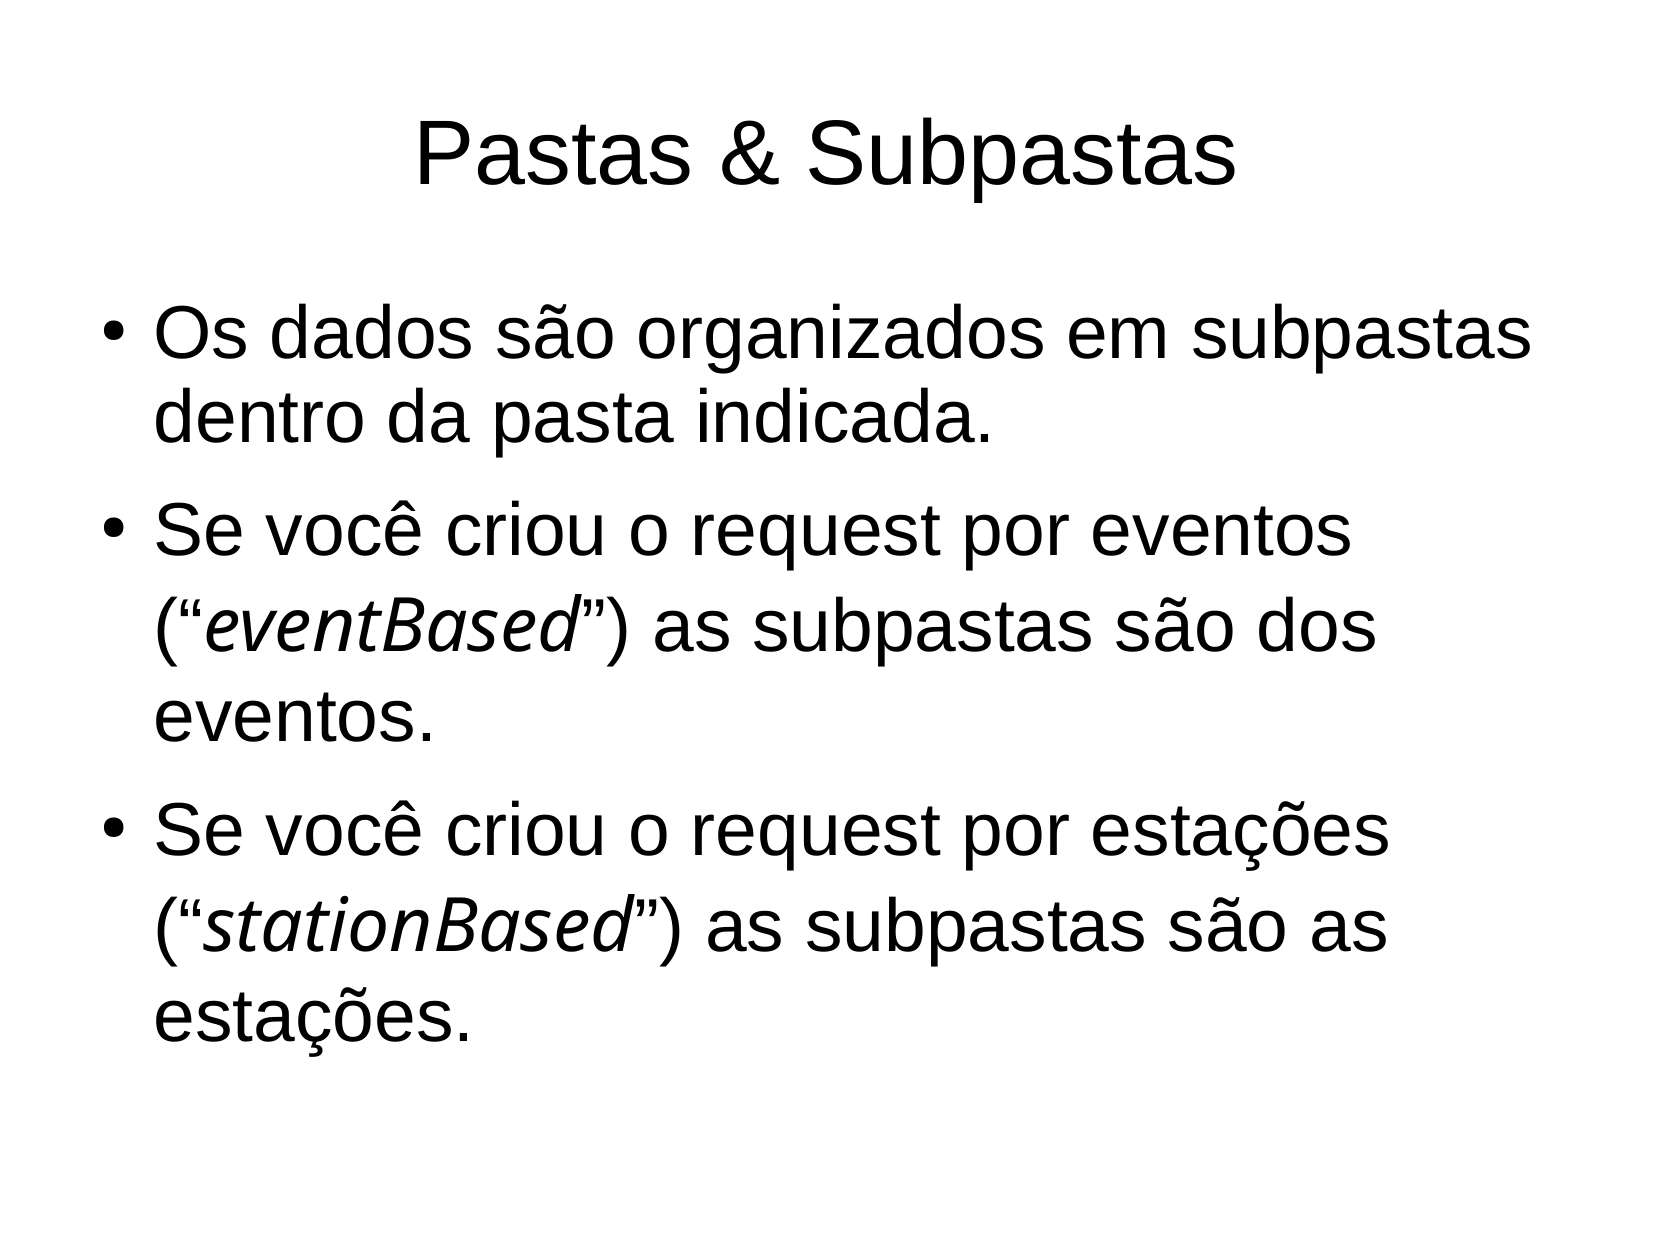

# Pastas & Subpastas
Os dados são organizados em subpastas dentro da pasta indicada.
Se você criou o request por eventos (“eventBased”) as subpastas são dos eventos.
Se você criou o request por estações (“stationBased”) as subpastas são as estações.